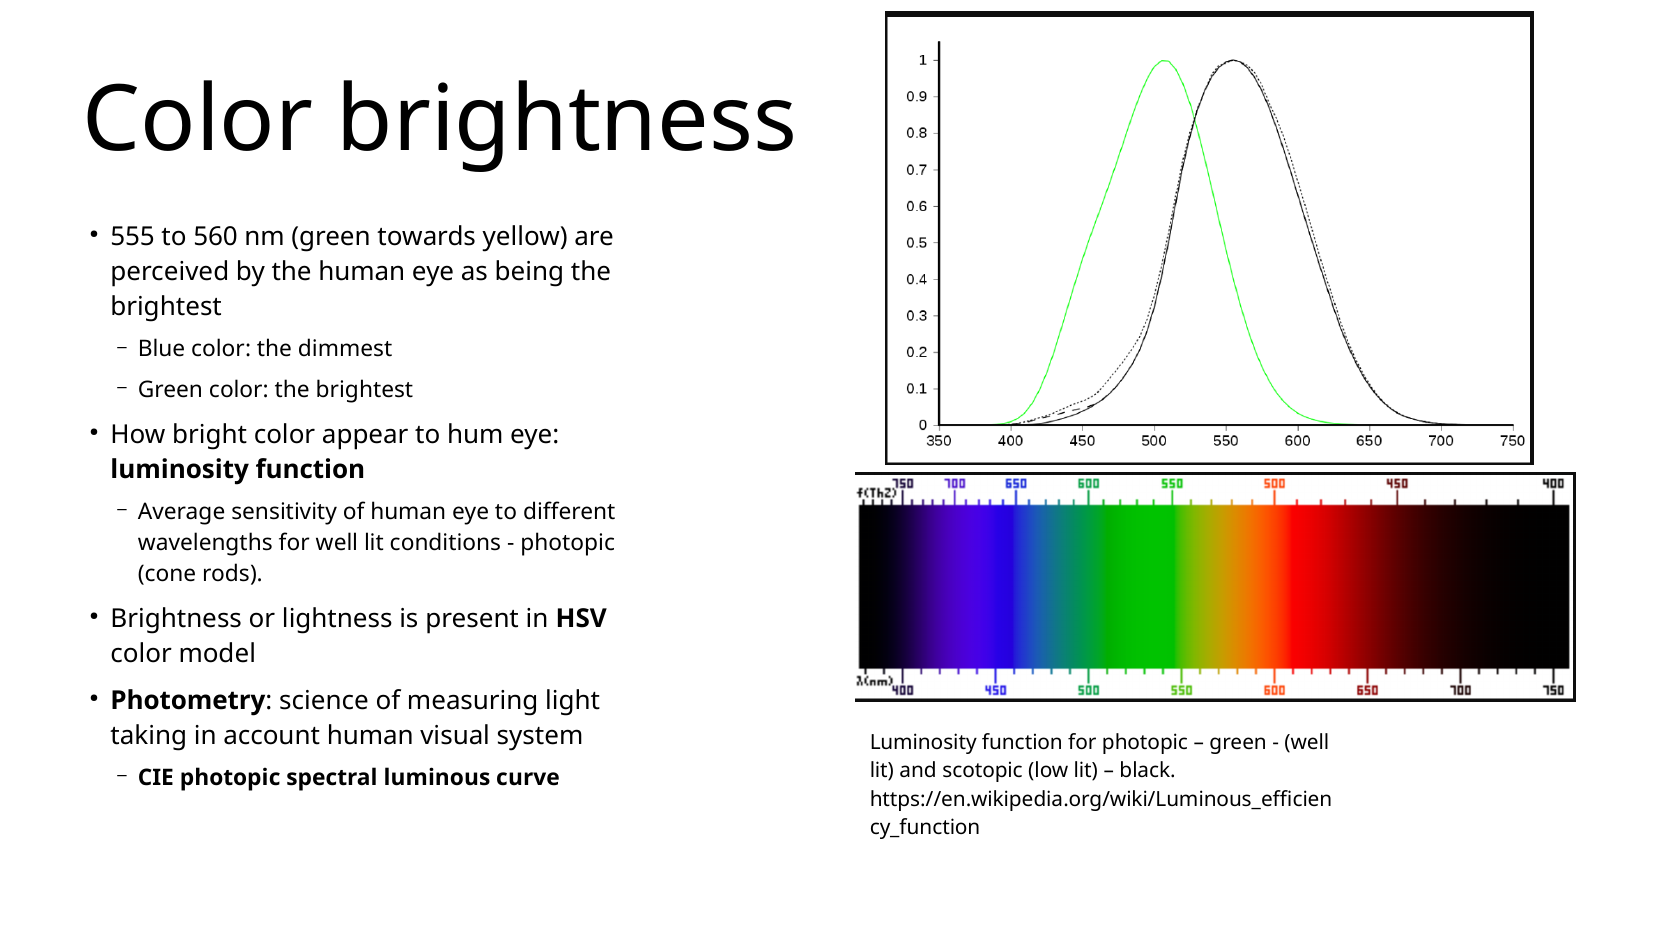

# Color brightness
555 to 560 nm (green towards yellow) are perceived by the human eye as being the brightest
Blue color: the dimmest
Green color: the brightest
How bright color appear to hum eye: luminosity function
Average sensitivity of human eye to different wavelengths for well lit conditions - photopic (cone rods).
Brightness or lightness is present in HSV color model
Photometry: science of measuring light taking in account human visual system
CIE photopic spectral luminous curve
Luminosity function for photopic – green - (well lit) and scotopic (low lit) – black. https://en.wikipedia.org/wiki/Luminous_efficiency_function